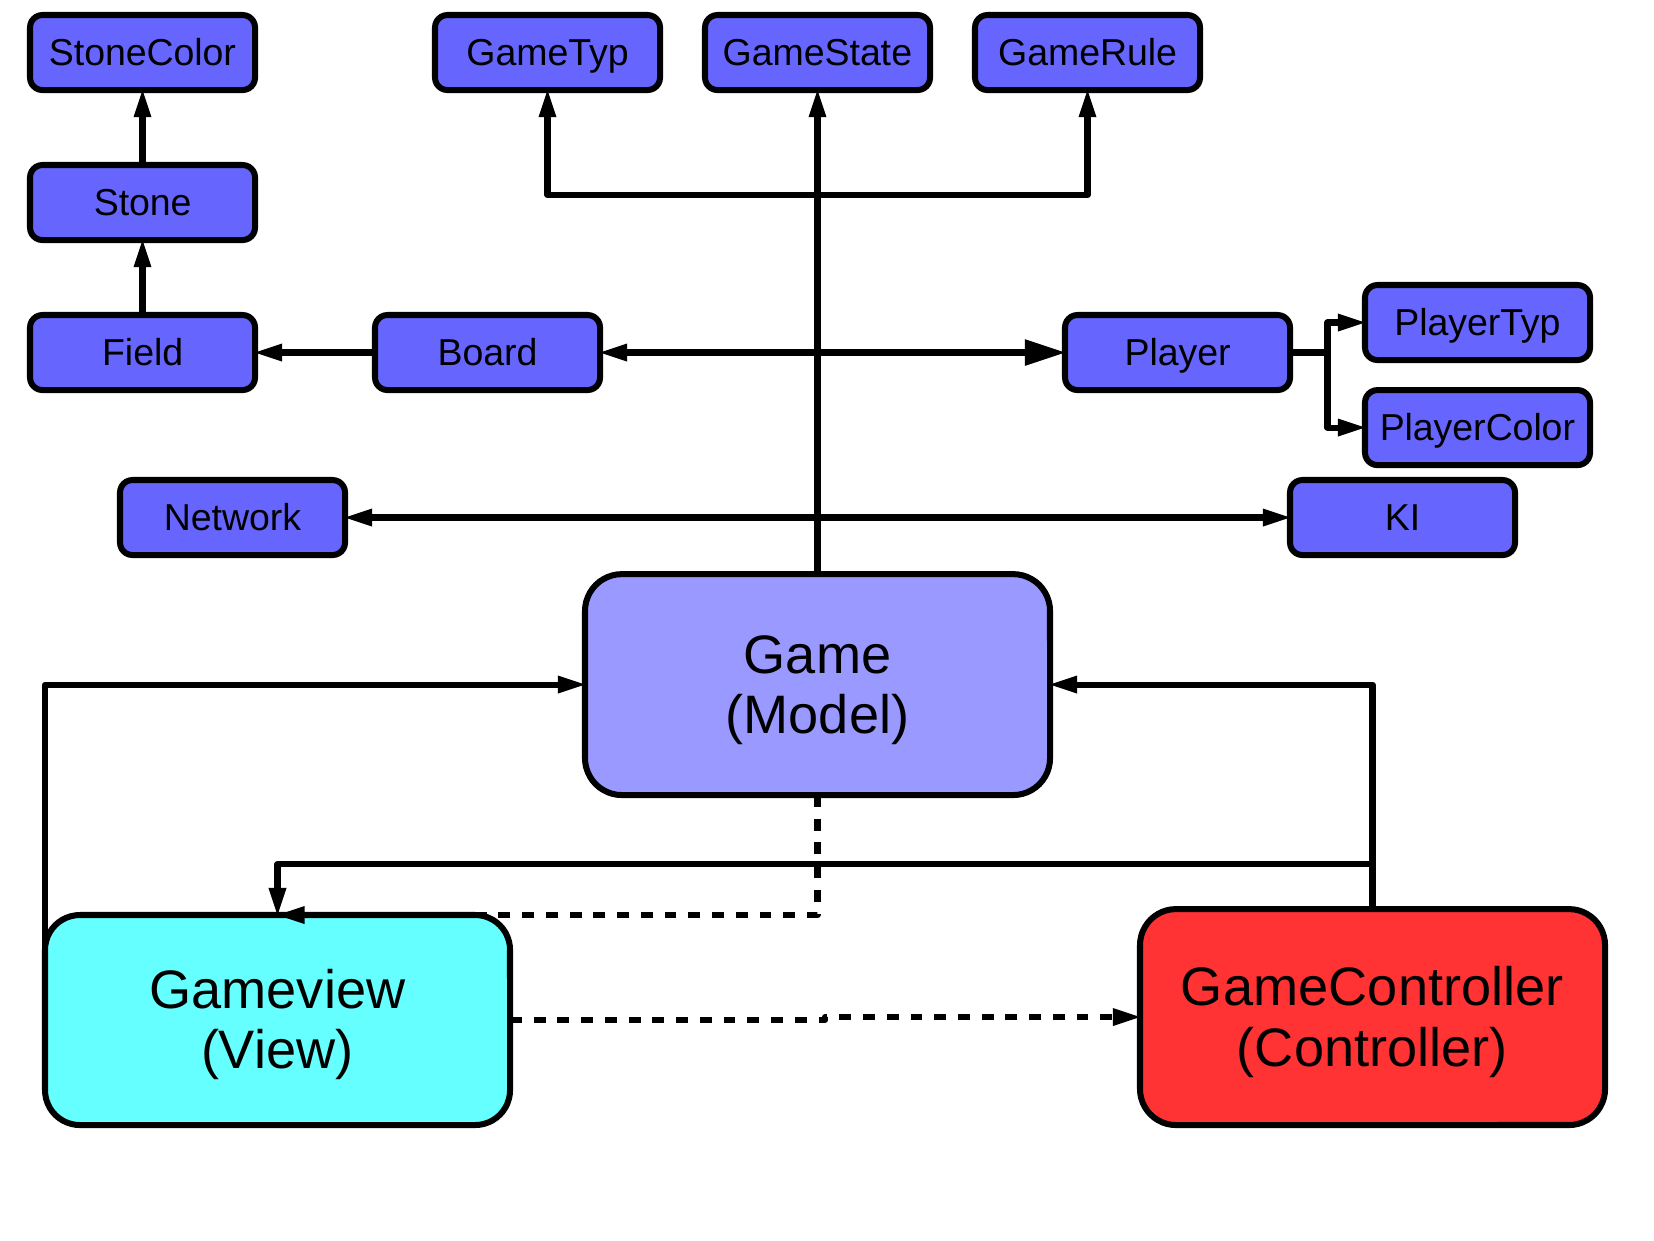

StoneColor
GameTyp
GameState
GameRule
Stone
PlayerTyp
Field
Board
Player
PlayerColor
Network
KI
Game
(Model)
GameController
(Controller)
Gameview
(View)